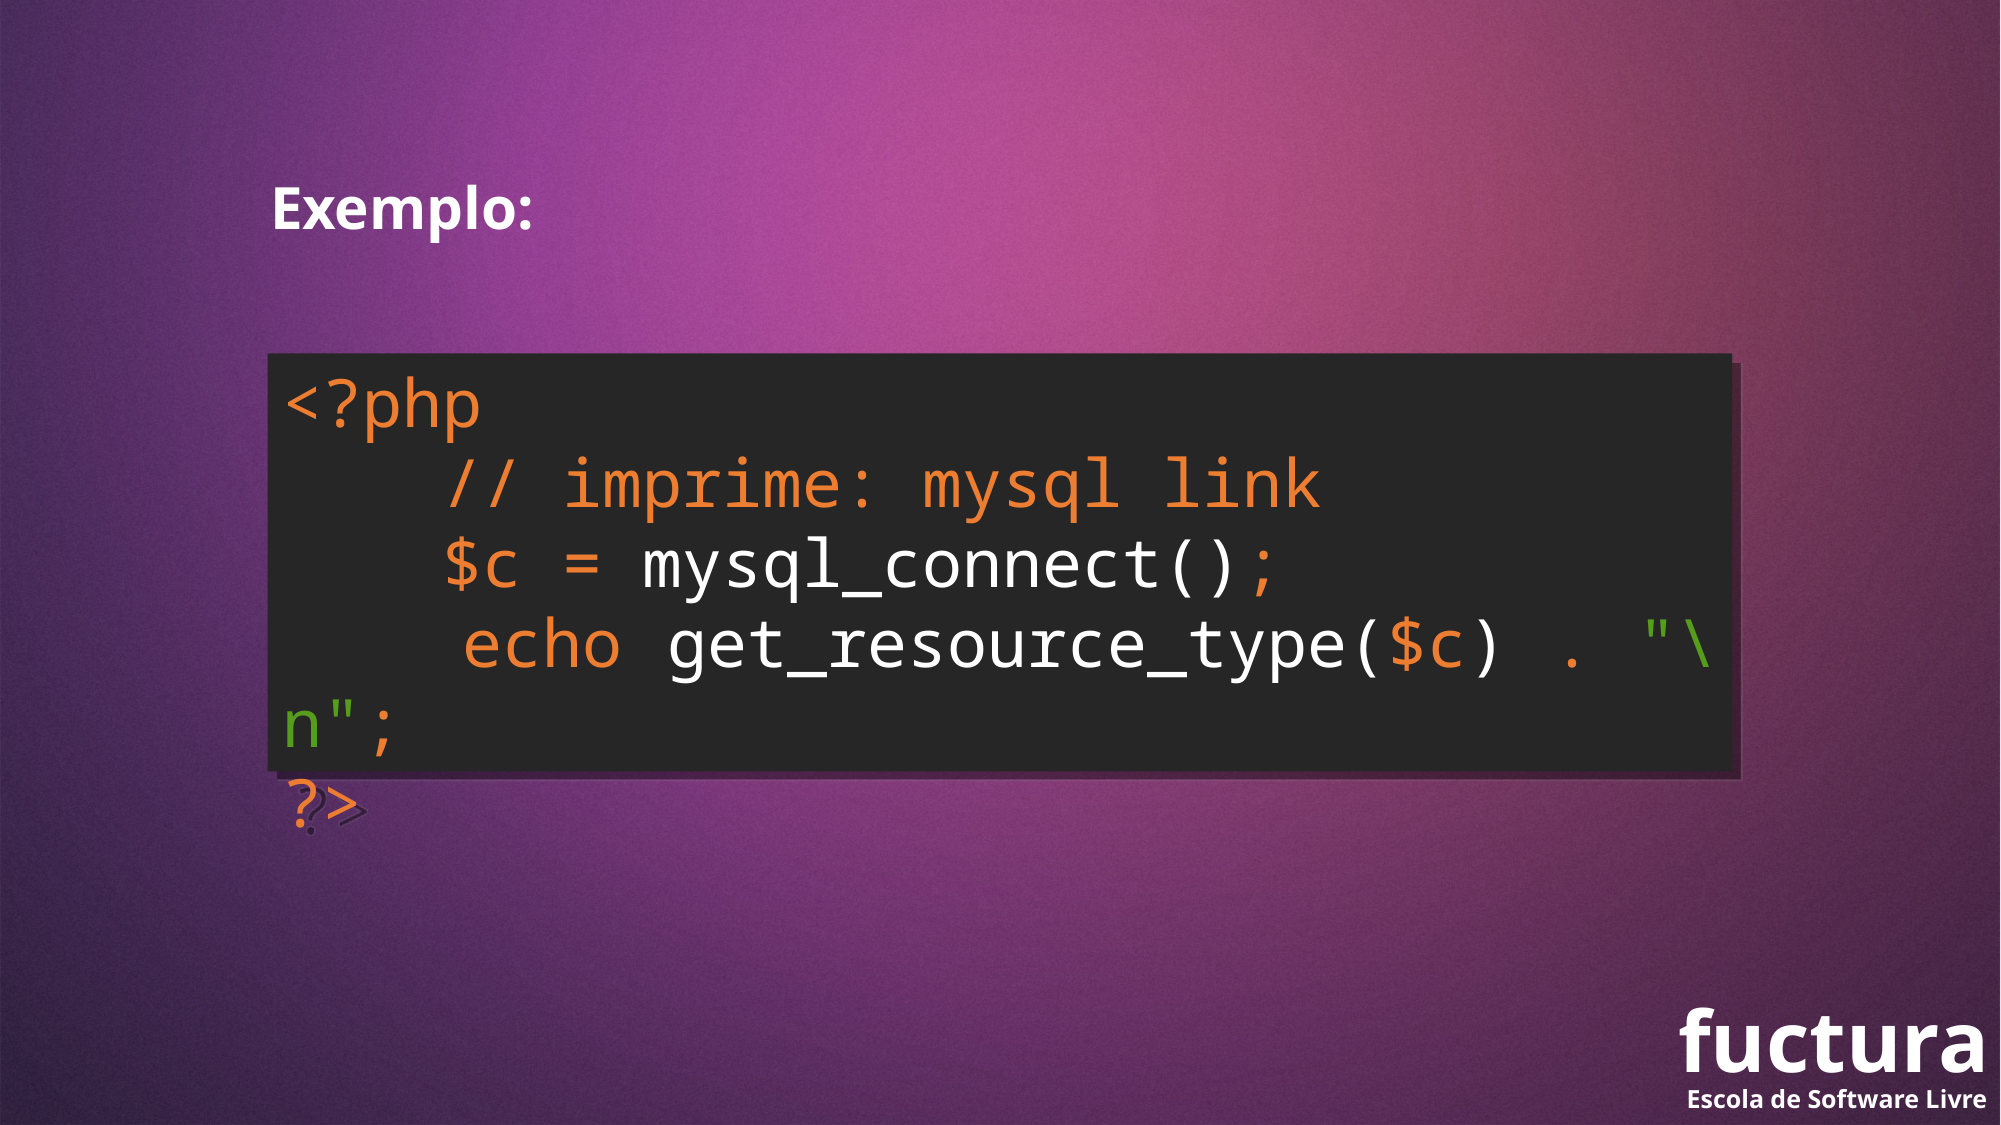

Exemplo:
<?php
 // imprime: mysql link
 $c = mysql_connect();
 echo get_resource_type($c) . "\n";
?>
fuctura
Escola de Software Livre